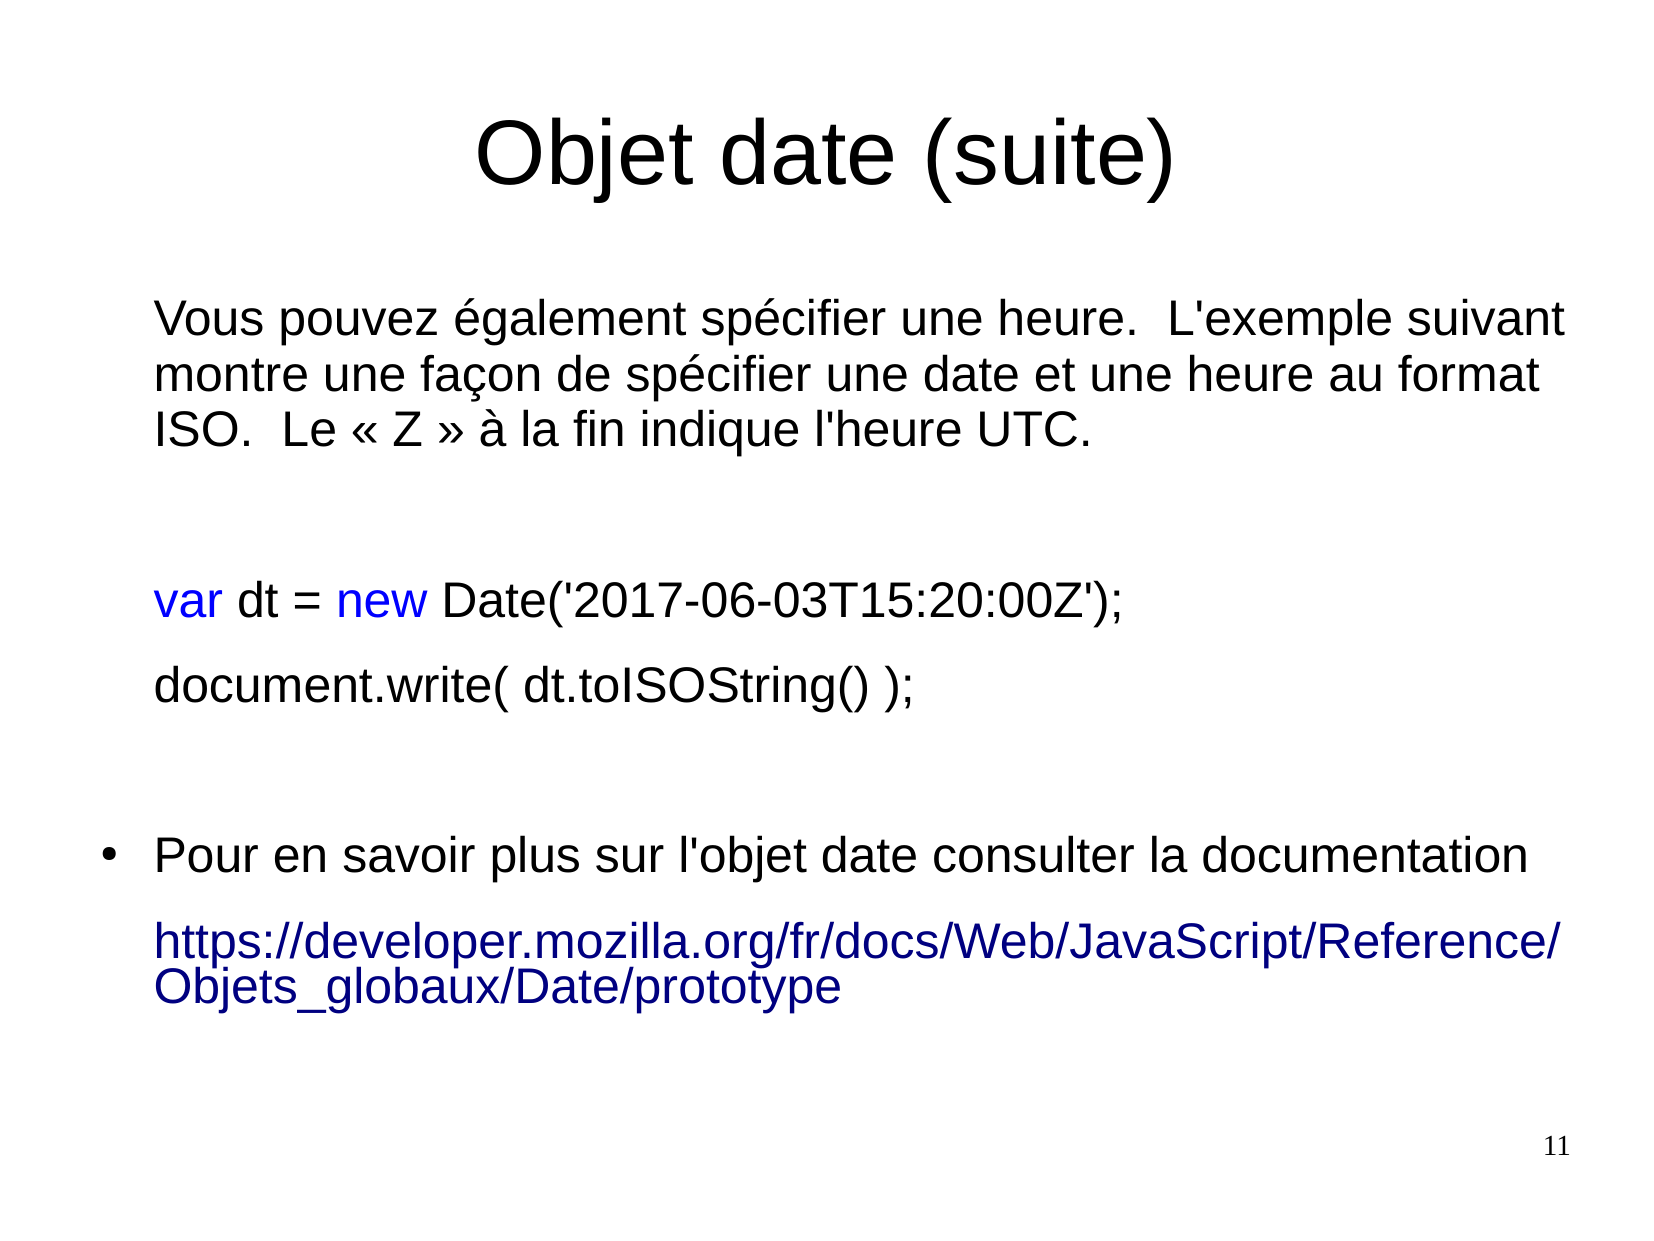

# Objet date (suite)
Vous pouvez également spécifier une heure. L'exemple suivant montre une façon de spécifier une date et une heure au format ISO. Le « Z » à la fin indique l'heure UTC.
var dt = new Date('2017-06-03T15:20:00Z');
document.write( dt.toISOString() );
Pour en savoir plus sur l'objet date consulter la documentation
https://developer.mozilla.org/fr/docs/Web/JavaScript/Reference/Objets_globaux/Date/prototype
11